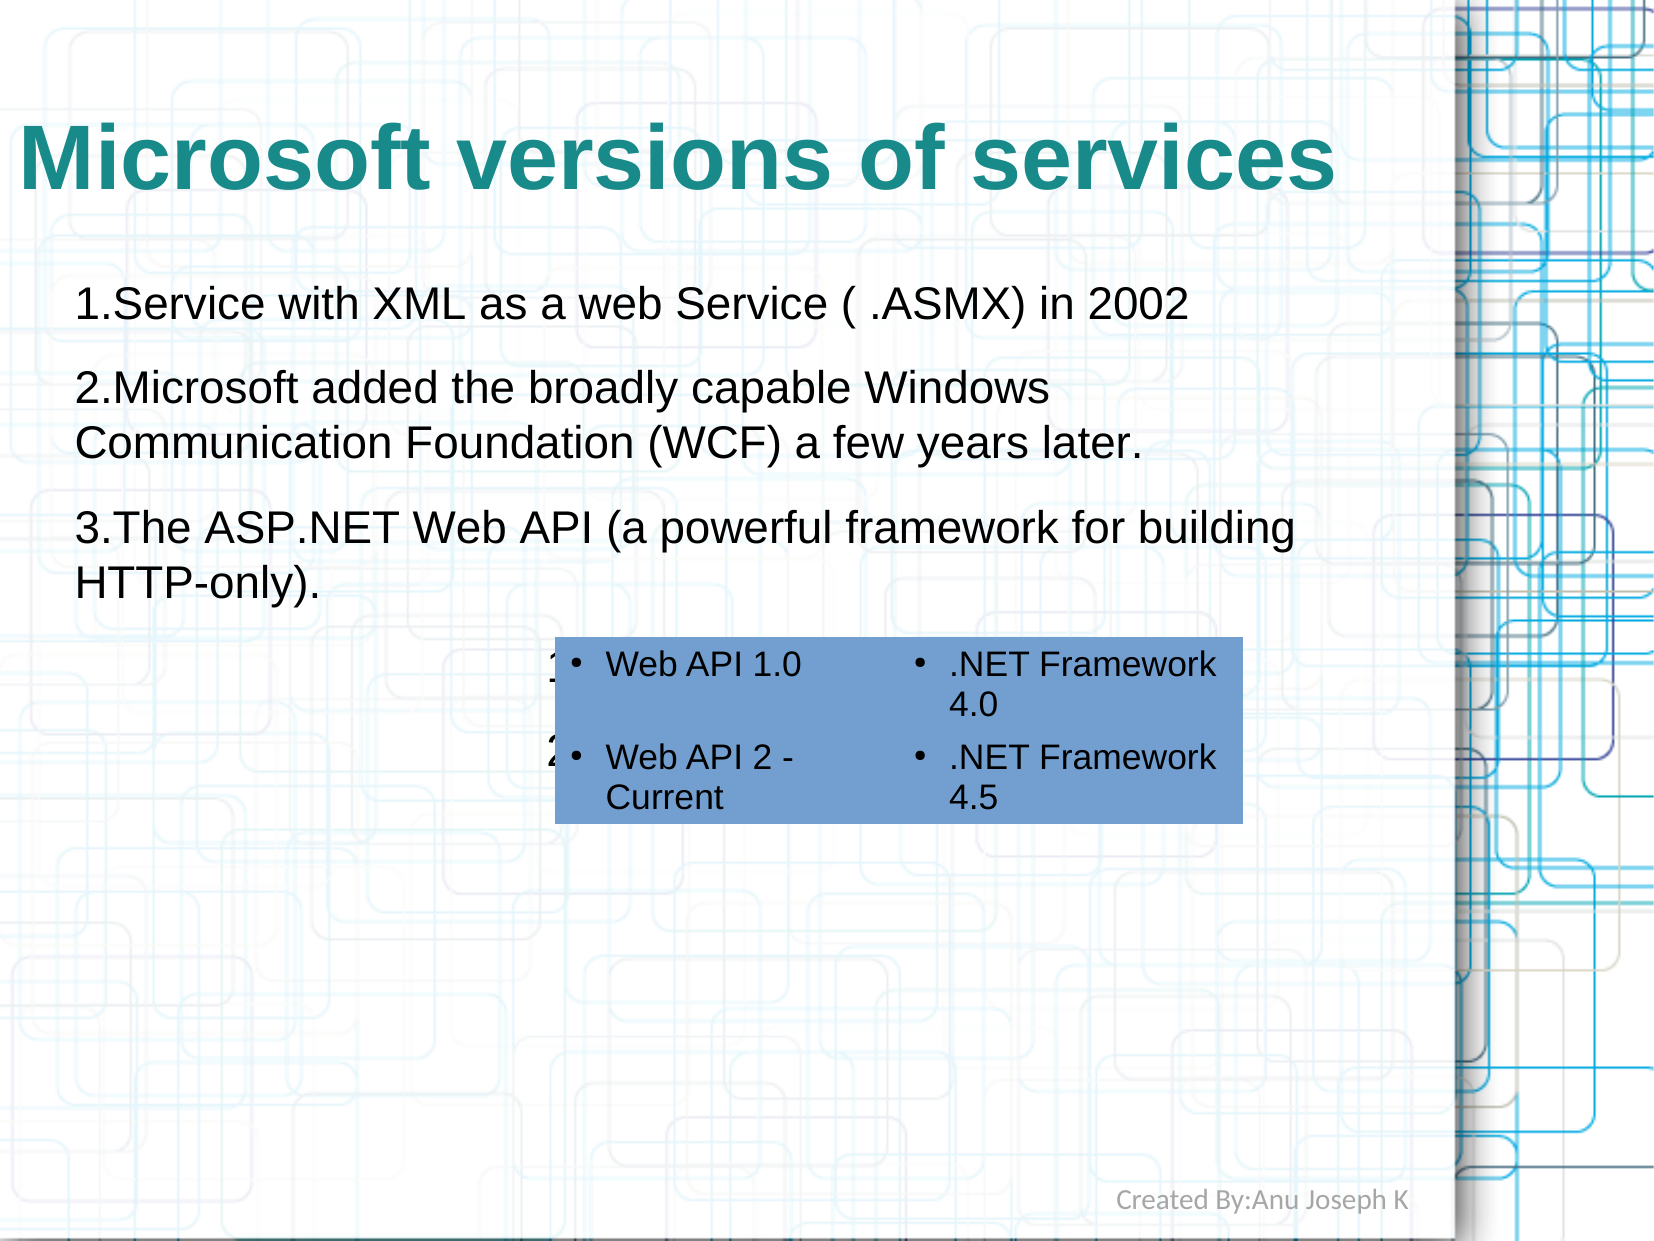

# Microsoft versions of services
1.Service with XML as a web Service ( .ASMX) in 2002
2.Microsoft added the broadly capable Windows Communication Foundation (WCF) a few years later.
3.The ASP.NET Web API (a powerful framework for building HTTP-only).
 1.
 2.
| Web API 1.0 | .NET Framework 4.0 |
| --- | --- |
| Web API 2 - Current | .NET Framework 4.5 |
| --- | --- |